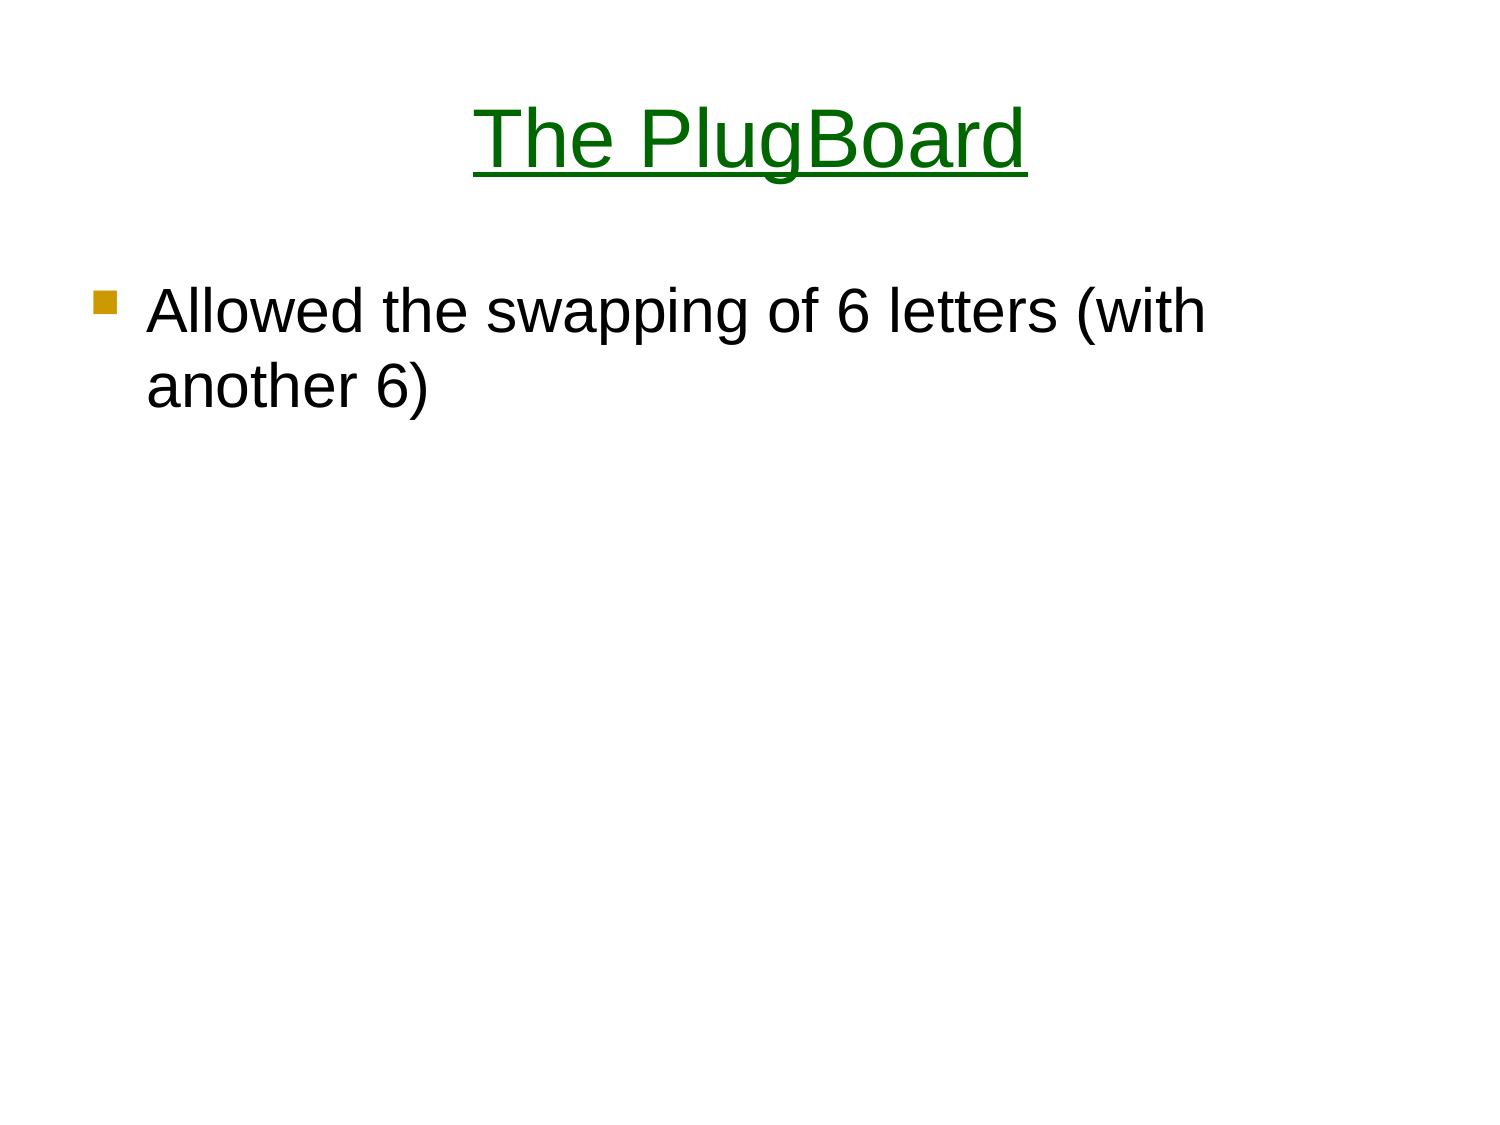

# The PlugBoard
Allowed the swapping of 6 letters (with another 6)